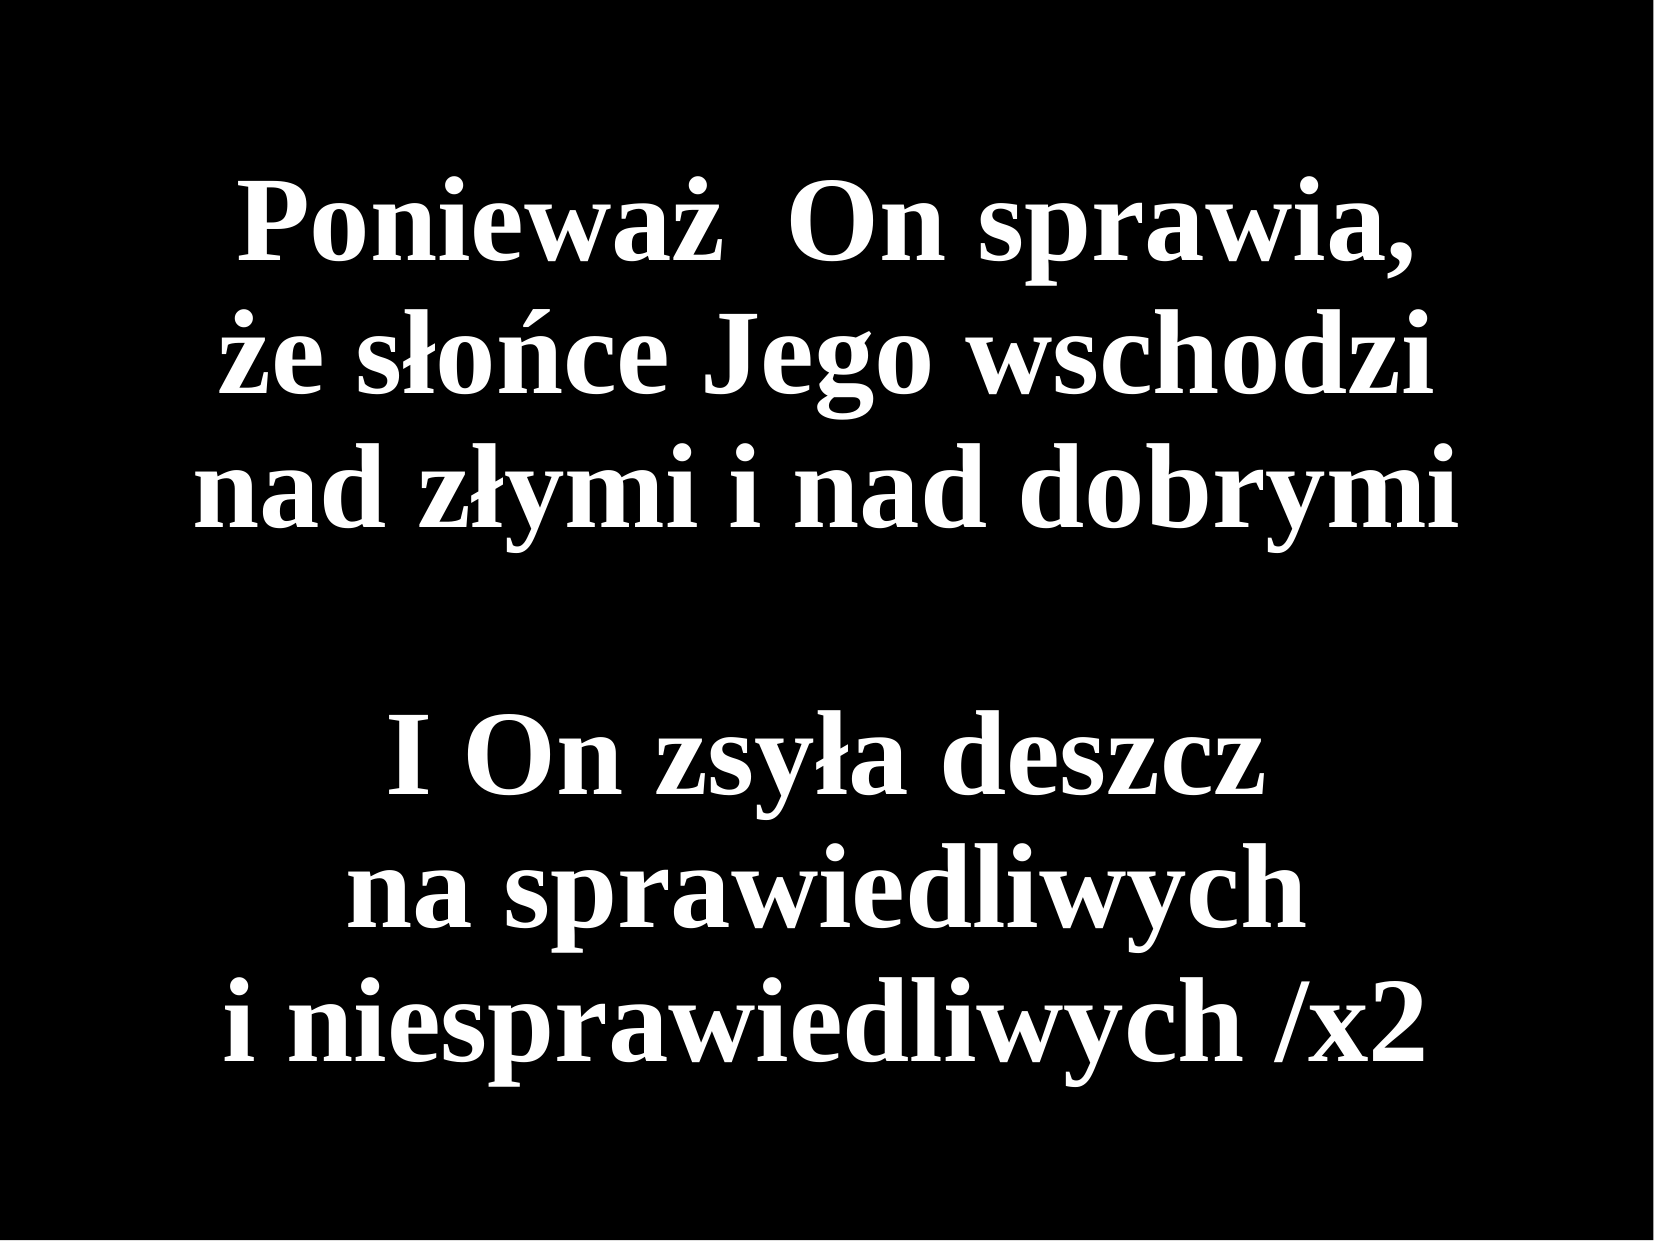

# Ponieważ On sprawia, że słońce Jego wschodzi nad złymi i nad dobrymi I On zsyła deszcz na sprawiedliwych i niesprawiedliwych /x2